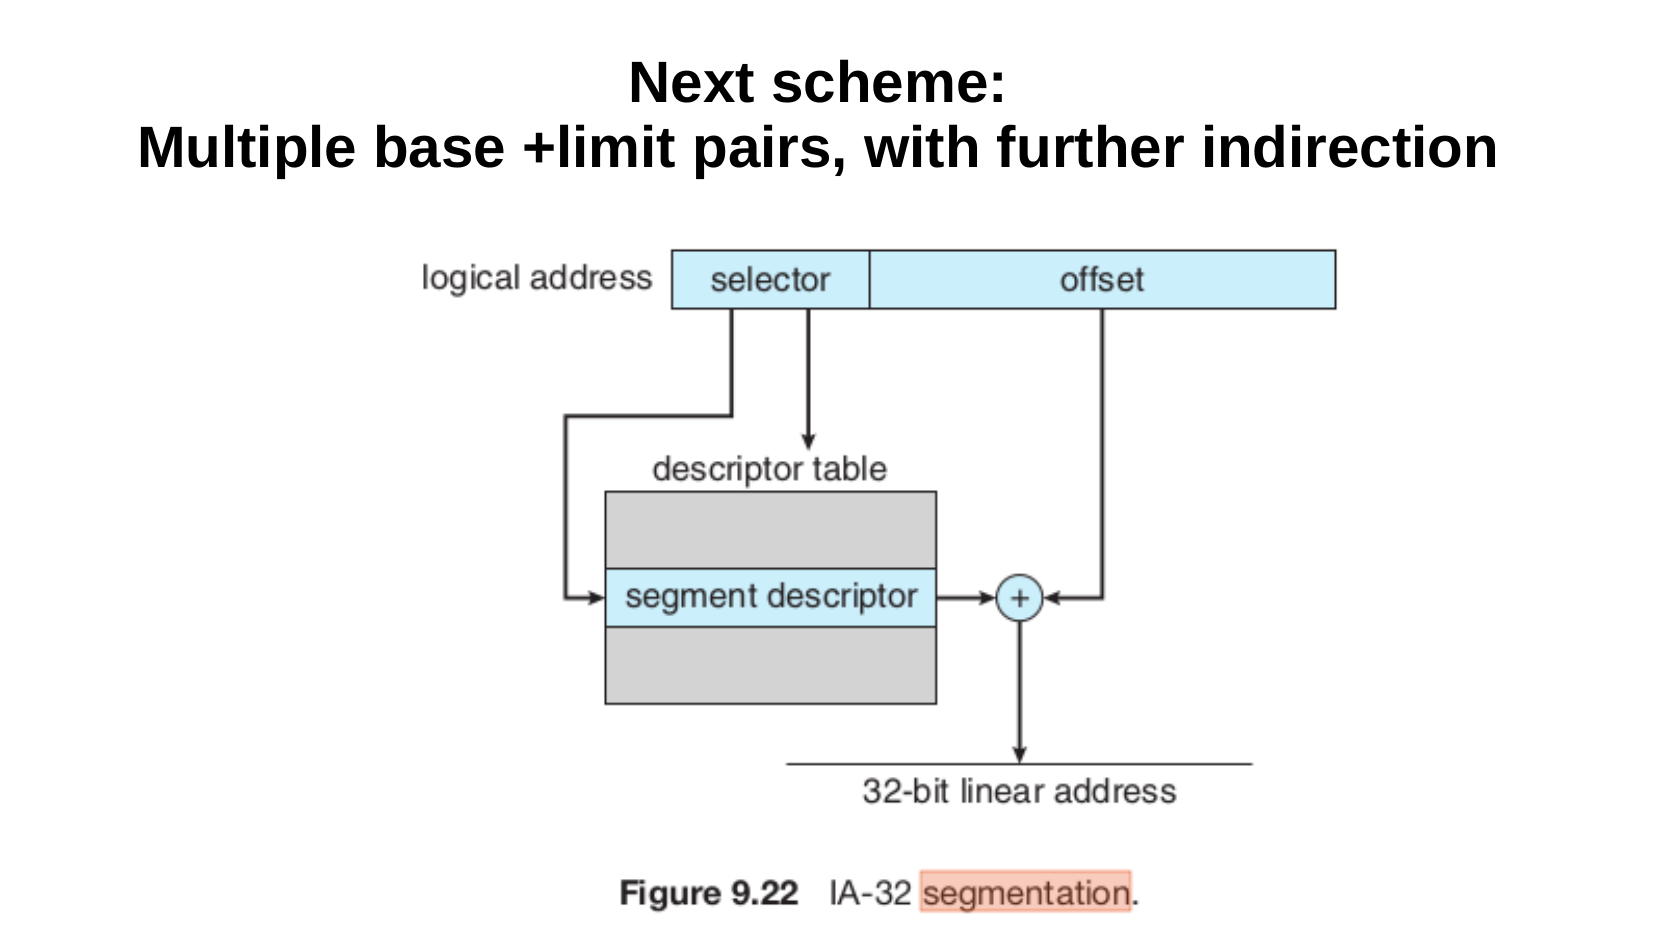

# Next scheme: Multiple base +limit pairs, with further indirection